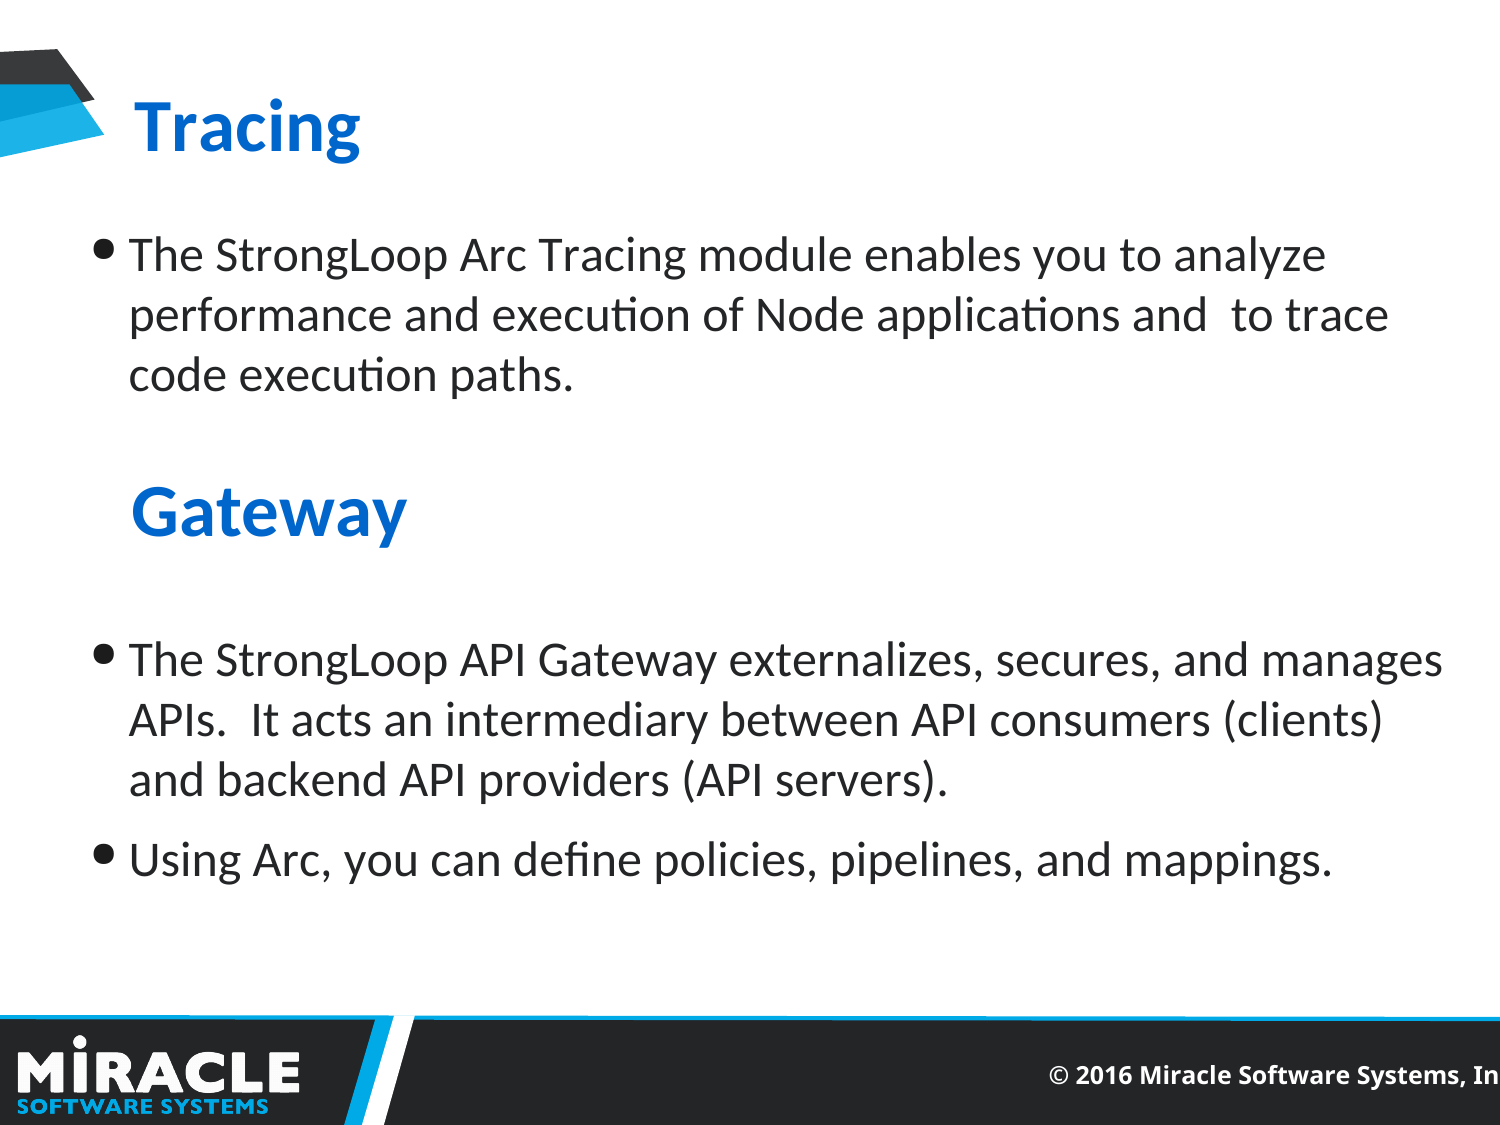

Tracing
 The StrongLoop Arc Tracing module enables you to analyze
 performance and execution of Node applications and to trace
 code execution paths.
Gateway
 The StrongLoop API Gateway externalizes, secures, and manages
 APIs. It acts an intermediary between API consumers (clients)
 and backend API providers (API servers).
 Using Arc, you can define policies, pipelines, and mappings.